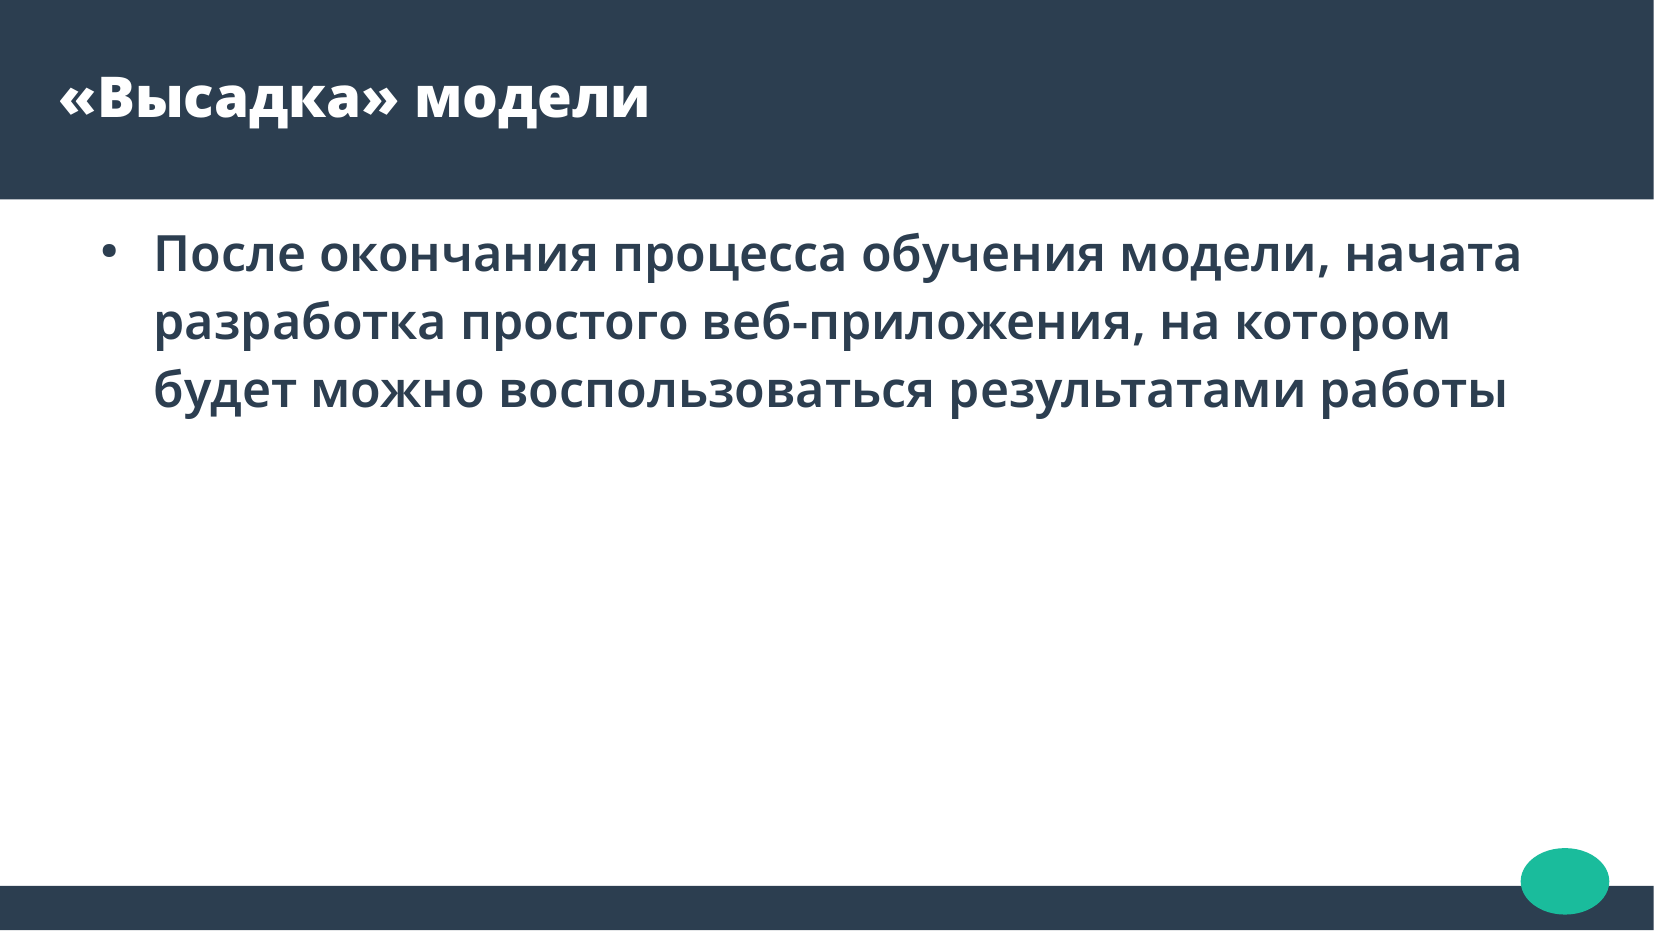

# «Высадка» модели
После окончания процесса обучения модели, начата разработка простого веб-приложения, на котором будет можно воспользоваться результатами работы